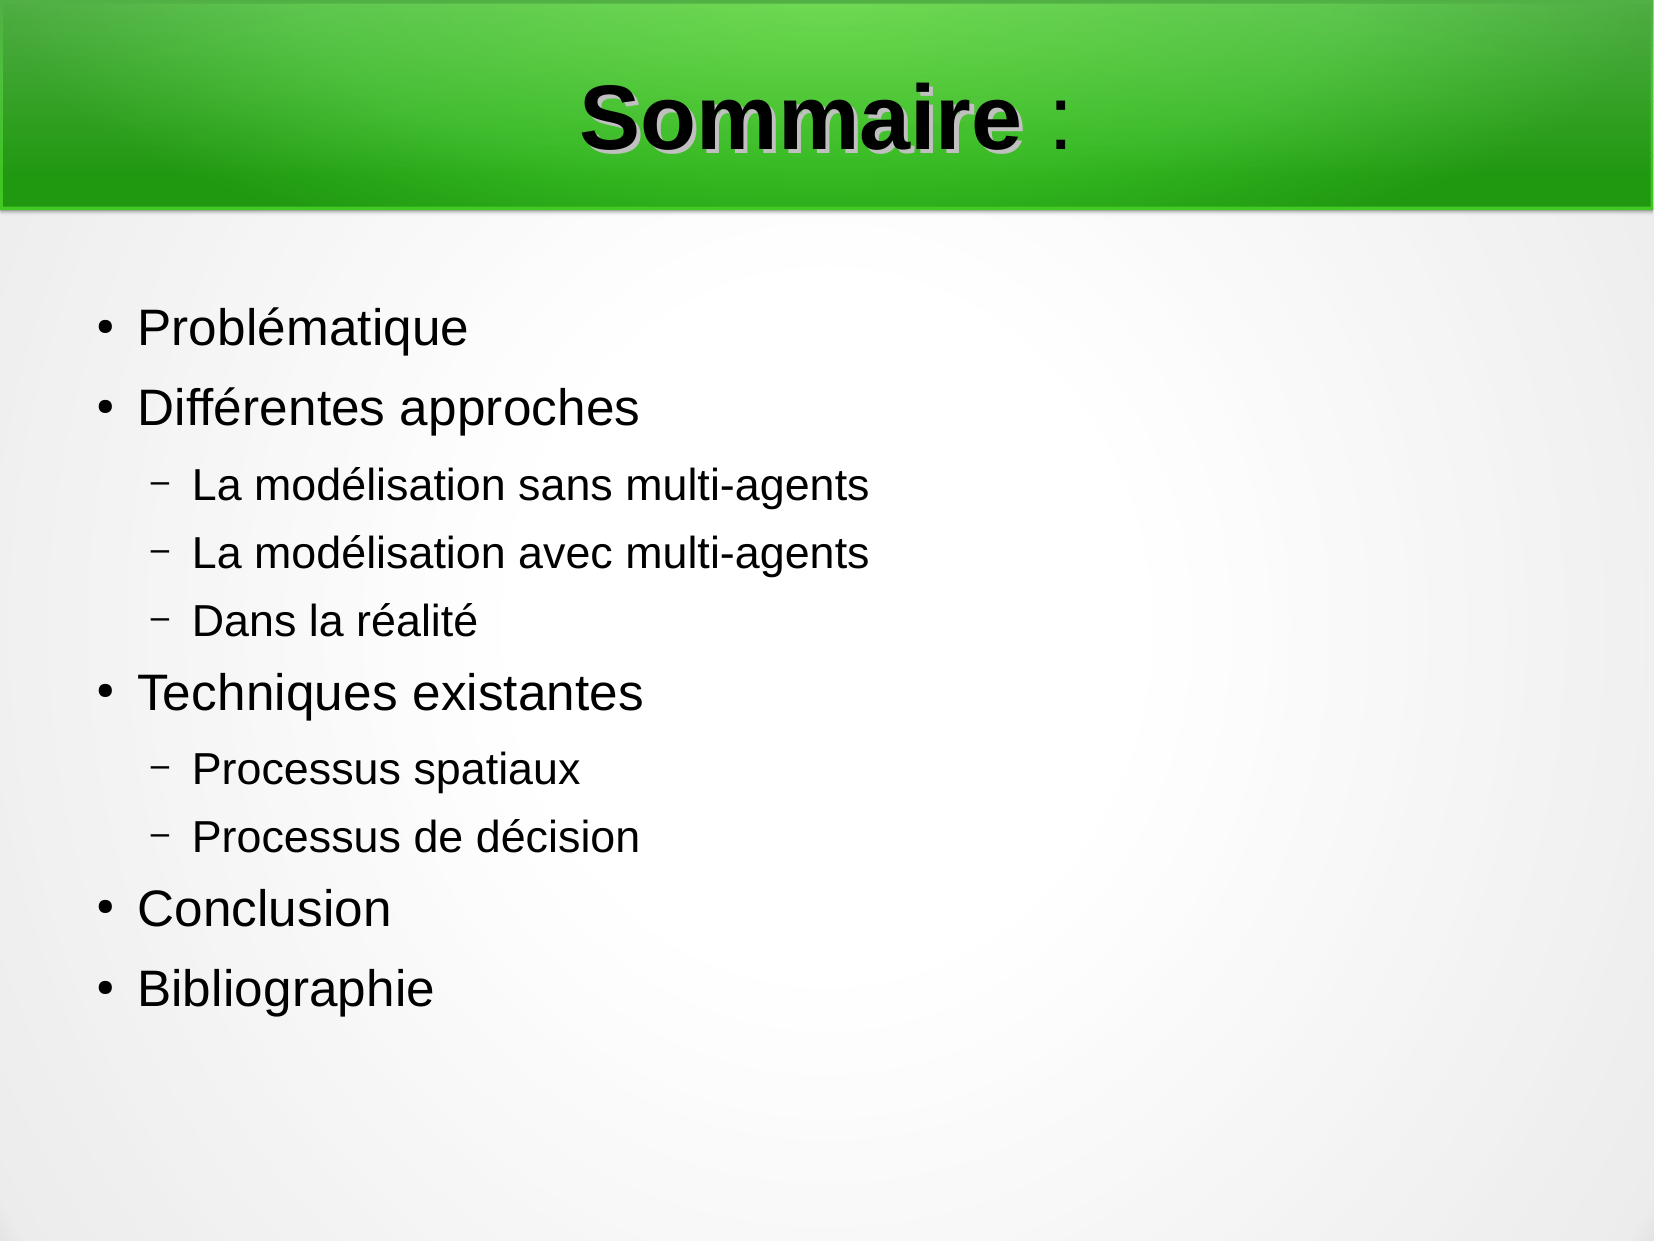

# Sommaire :
Problématique
Différentes approches
La modélisation sans multi-agents
La modélisation avec multi-agents
Dans la réalité
Techniques existantes
Processus spatiaux
Processus de décision
Conclusion
Bibliographie